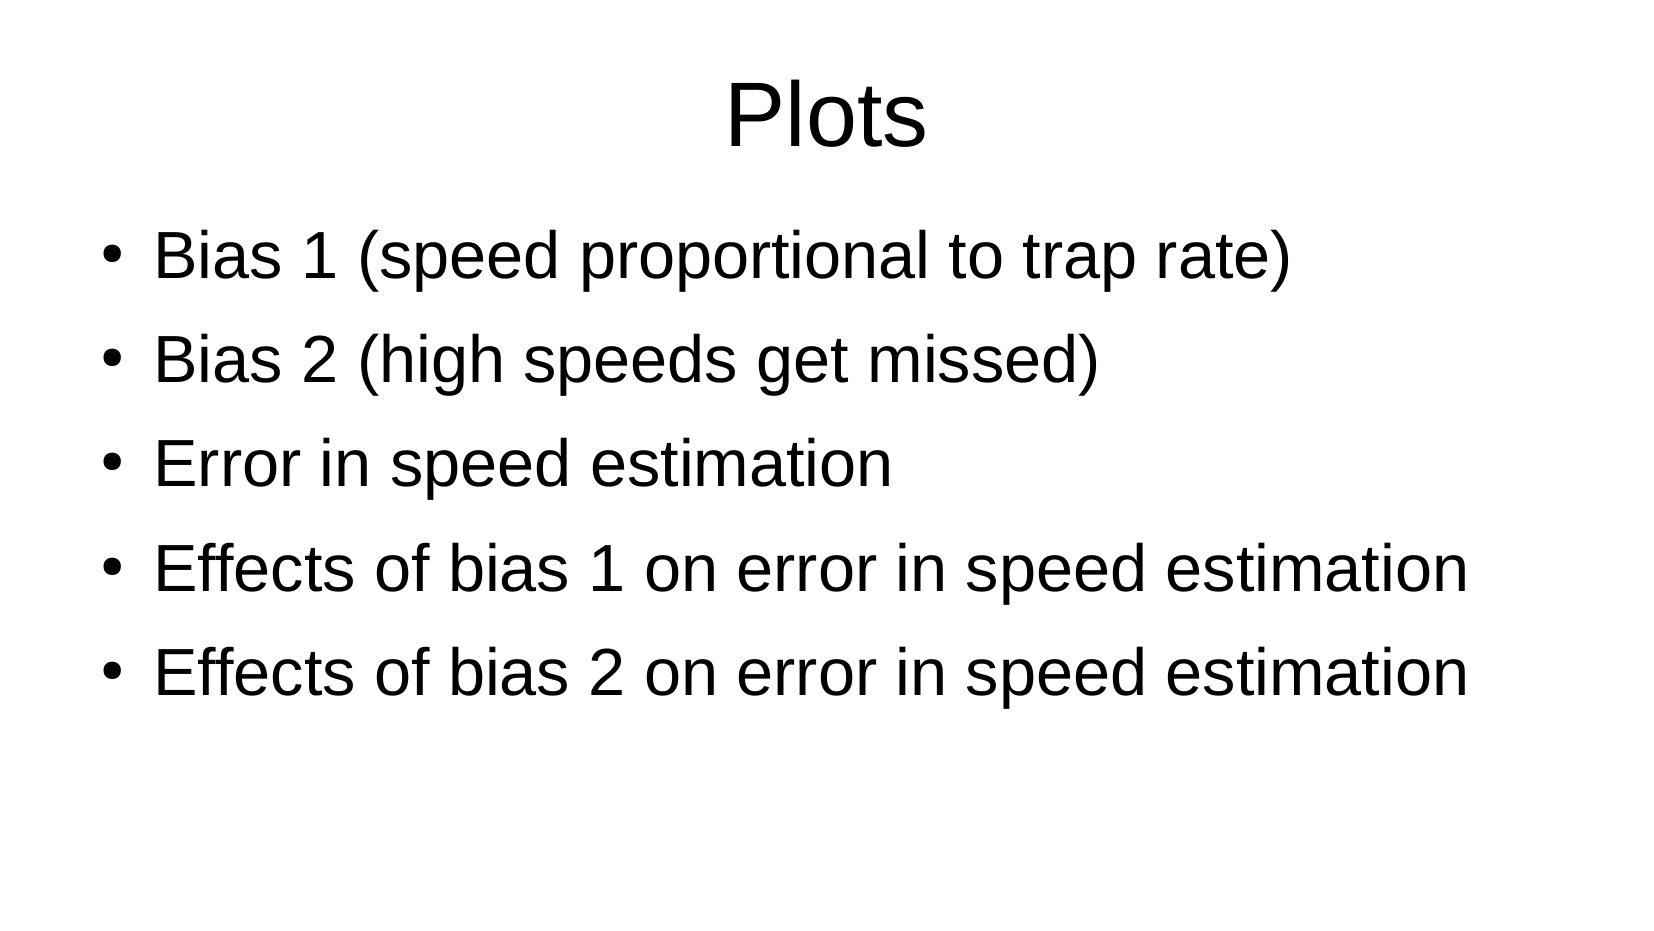

# Plots
Bias 1 (speed proportional to trap rate)
Bias 2 (high speeds get missed)
Error in speed estimation
Effects of bias 1 on error in speed estimation
Effects of bias 2 on error in speed estimation